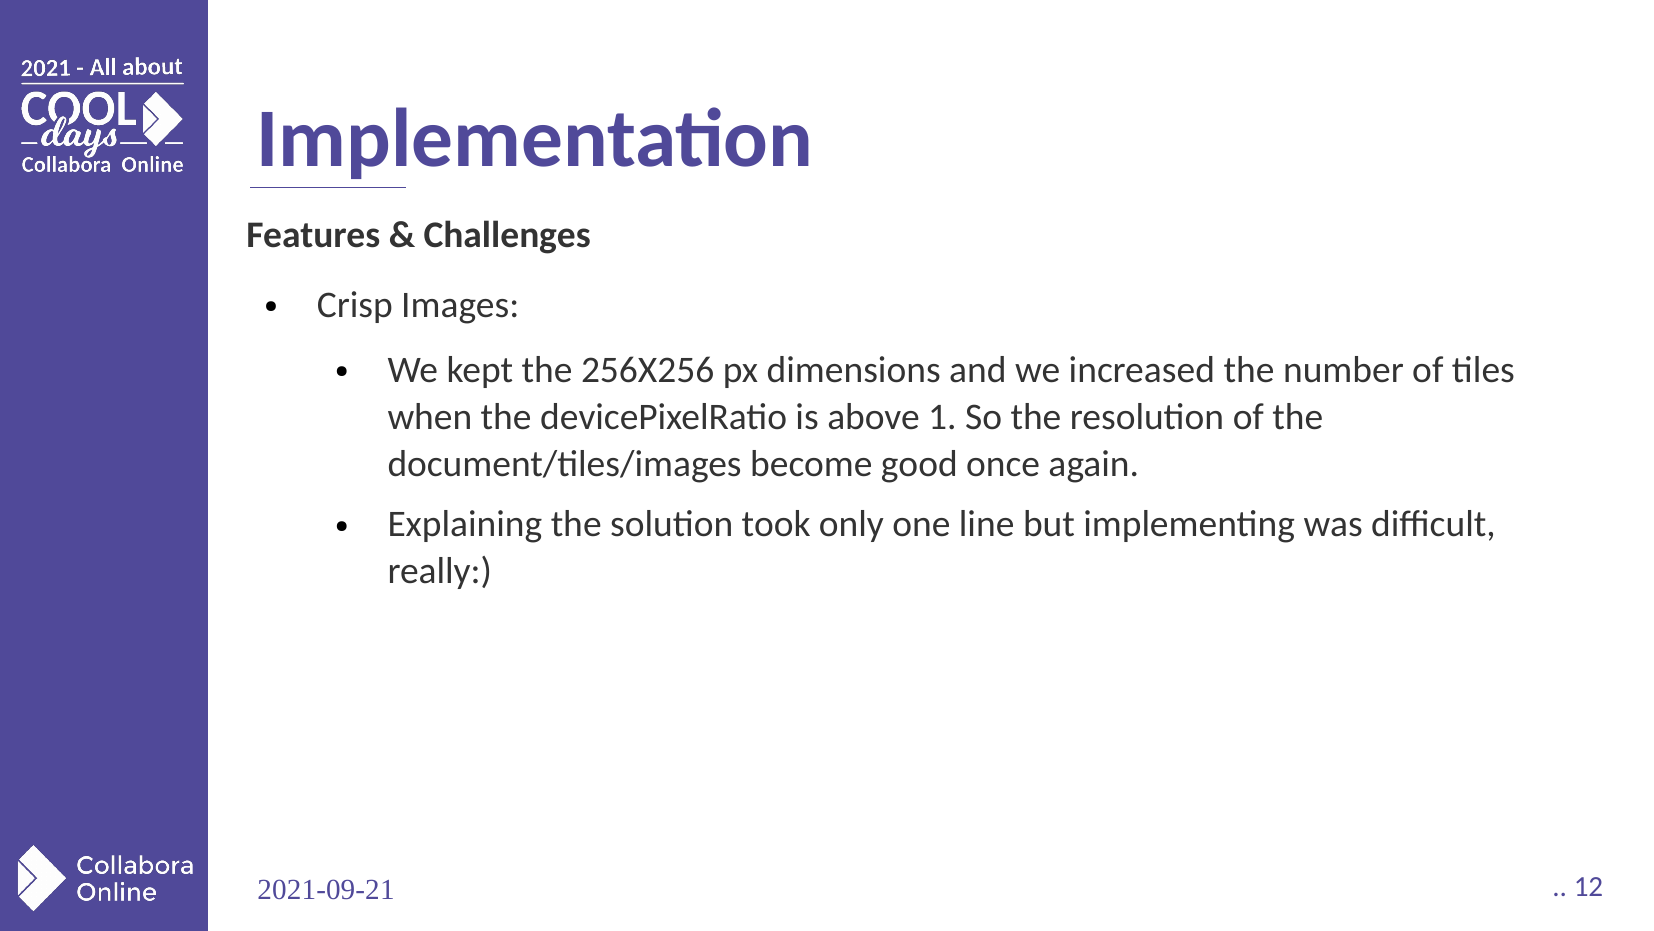

# Implementation
Features & Challenges
Crisp Images:
We kept the 256X256 px dimensions and we increased the number of tiles when the devicePixelRatio is above 1. So the resolution of the document/tiles/images become good once again.
Explaining the solution took only one line but implementing was difficult, really:)
2021-09-21
12